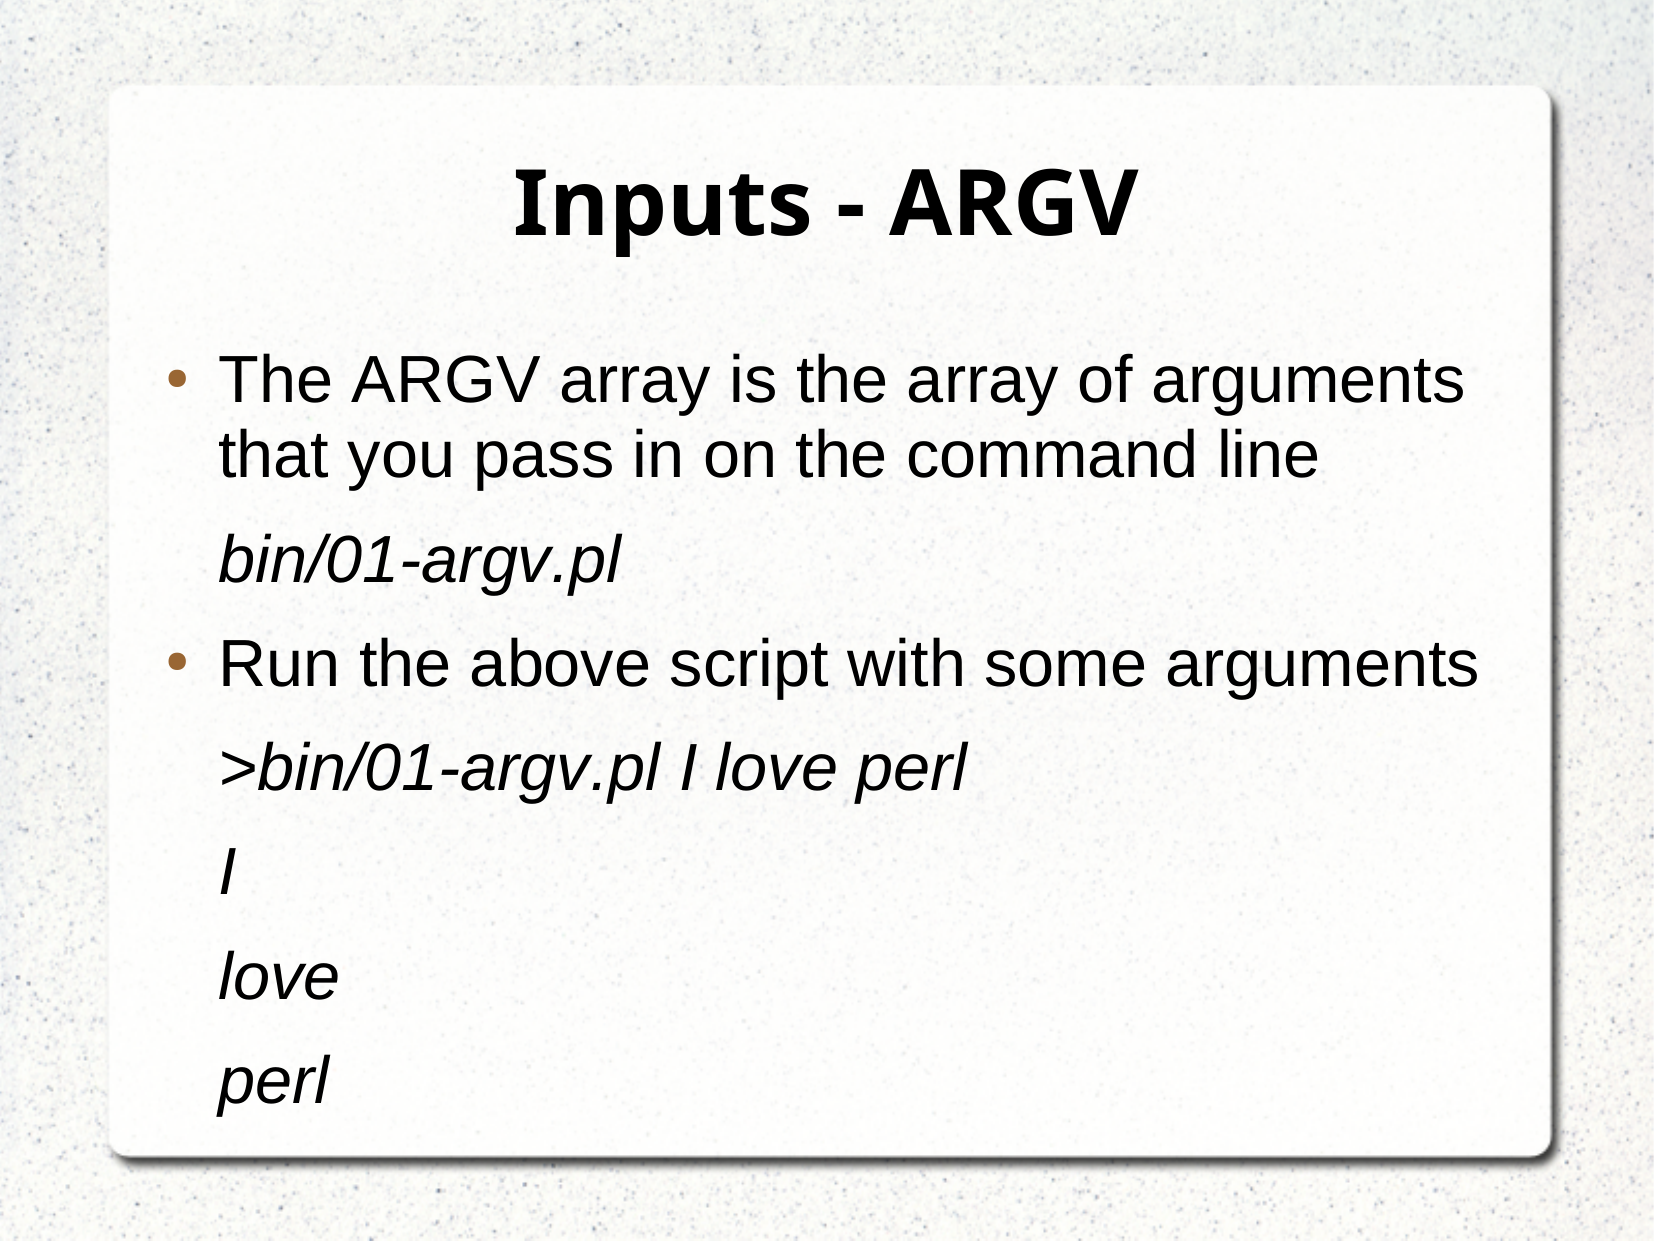

# Inputs - ARGV
The ARGV array is the array of arguments that you pass in on the command line
bin/01-argv.pl
Run the above script with some arguments
>bin/01-argv.pl I love perl
I
love
perl